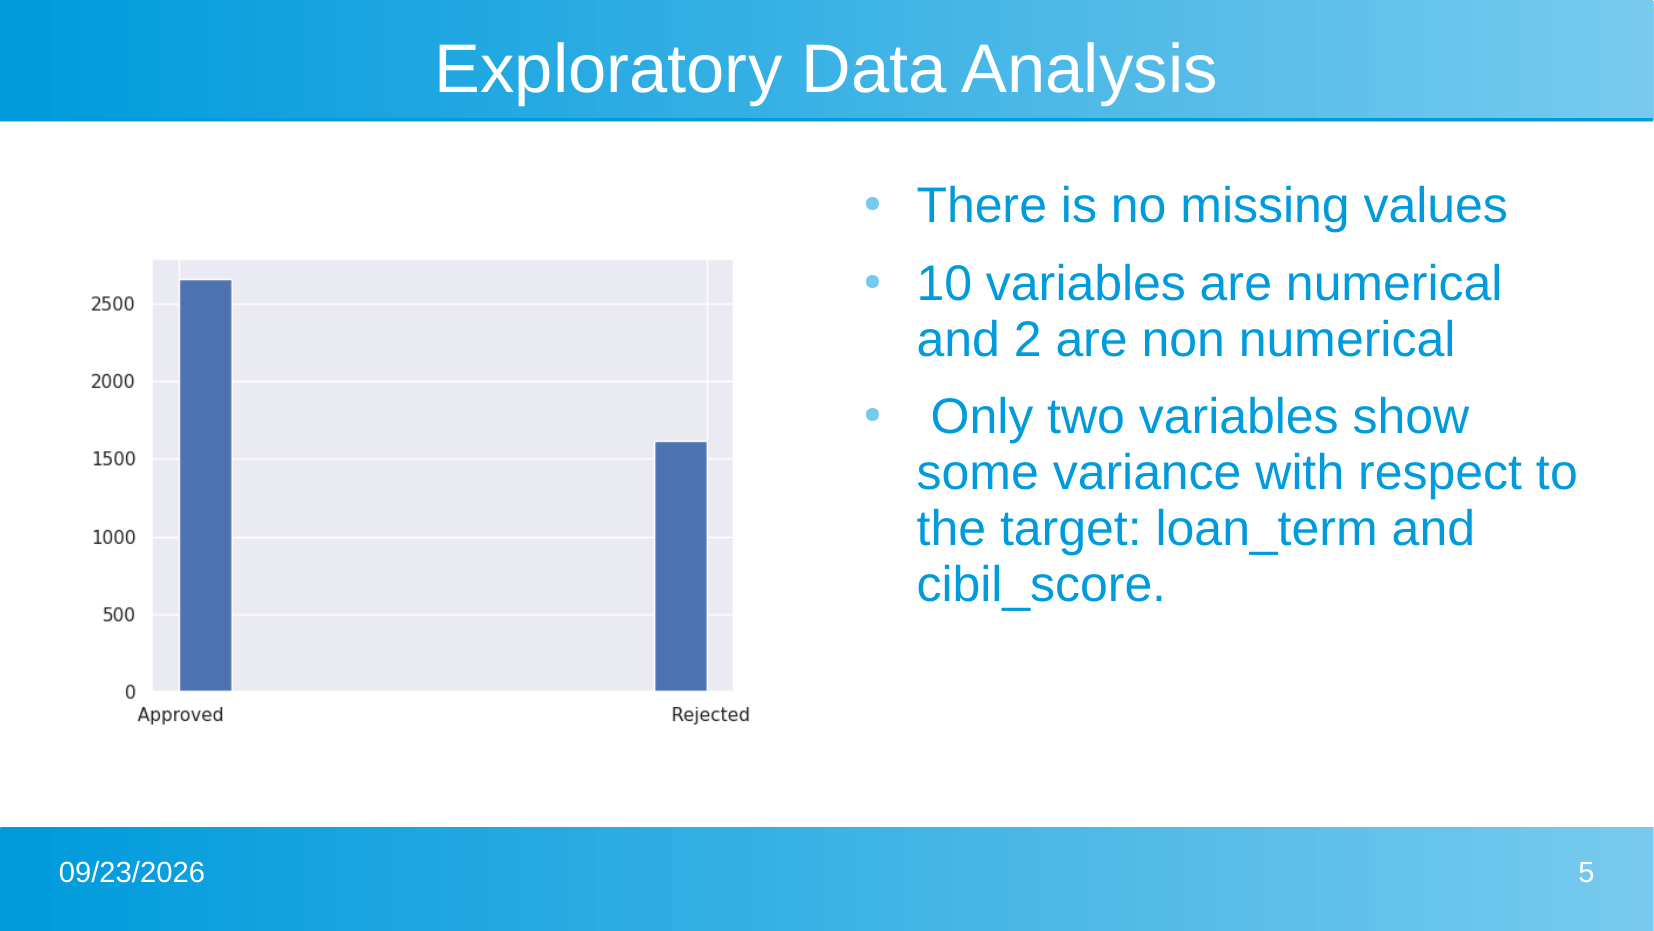

# Exploratory Data Analysis
There is no missing values
10 variables are numerical and 2 are non numerical
 Only two variables show some variance with respect to the target: loan_term and cibil_score.
5